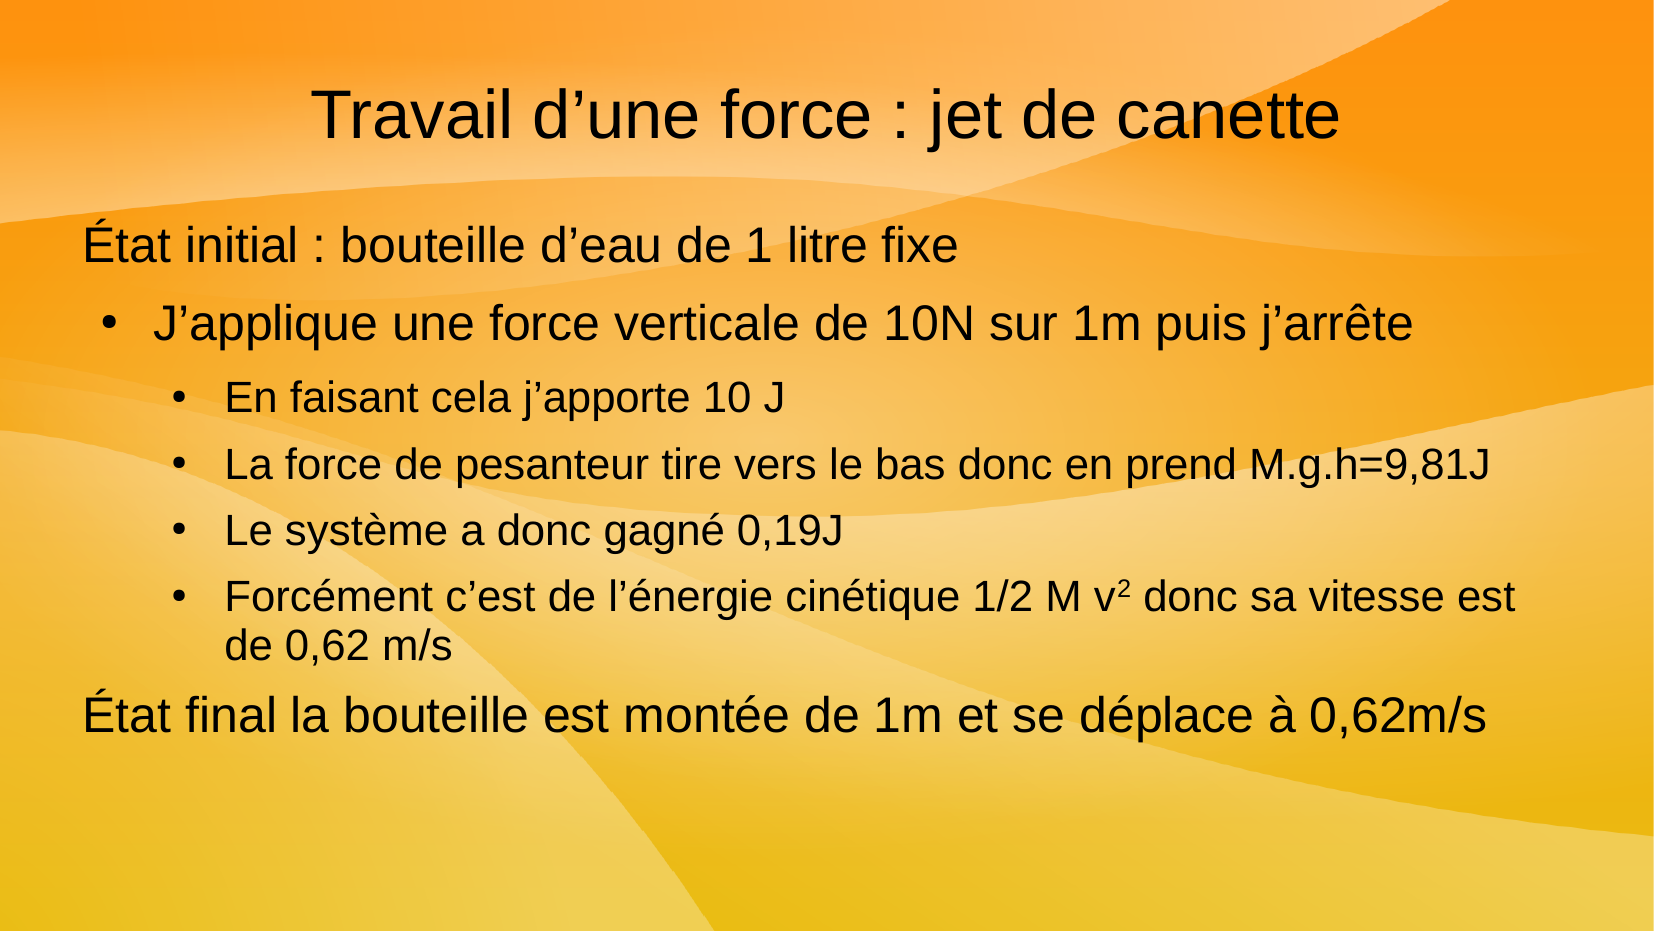

# Travail d’une force : jet de canette
État initial : bouteille d’eau de 1 litre fixe
J’applique une force verticale de 10N sur 1m puis j’arrête
En faisant cela j’apporte 10 J
La force de pesanteur tire vers le bas donc en prend M.g.h=9,81J
Le système a donc gagné 0,19J
Forcément c’est de l’énergie cinétique 1/2 M v2 donc sa vitesse est de 0,62 m/s
État final la bouteille est montée de 1m et se déplace à 0,62m/s